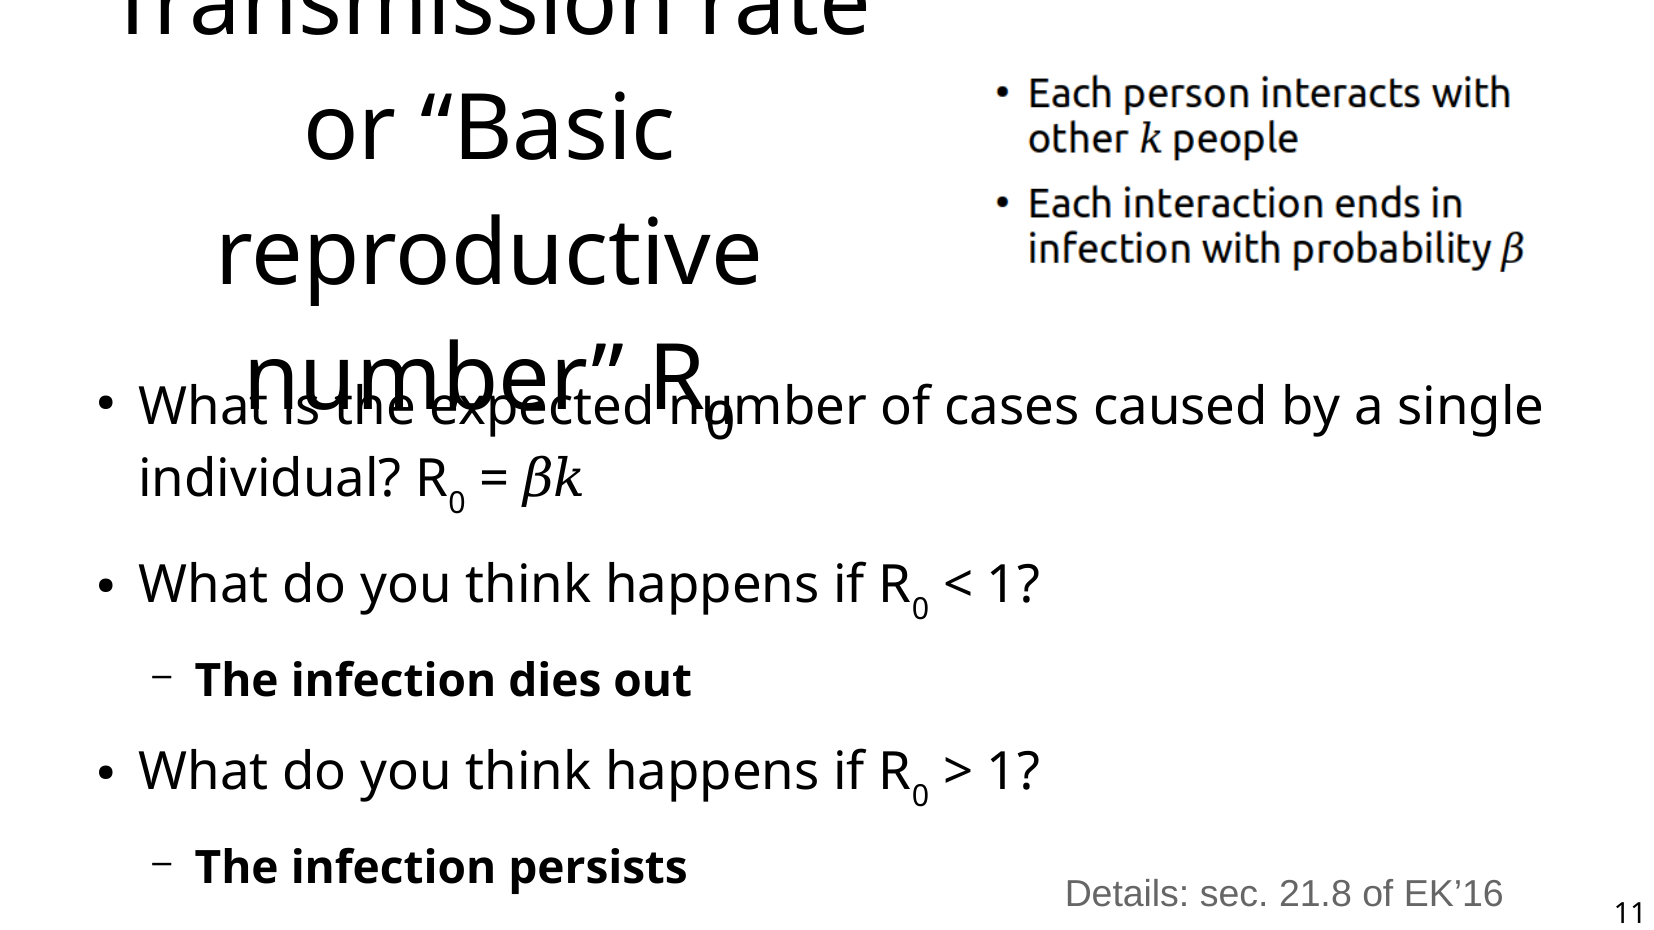

Transmission rate or “Basic reproductive number” R0
# What is the expected number of cases caused by a single individual? R0 = βk
What do you think happens if R0 < 1?
The infection dies out
What do you think happens if R0 > 1?
The infection persists
Details: sec. 21.8 of EK’16
11